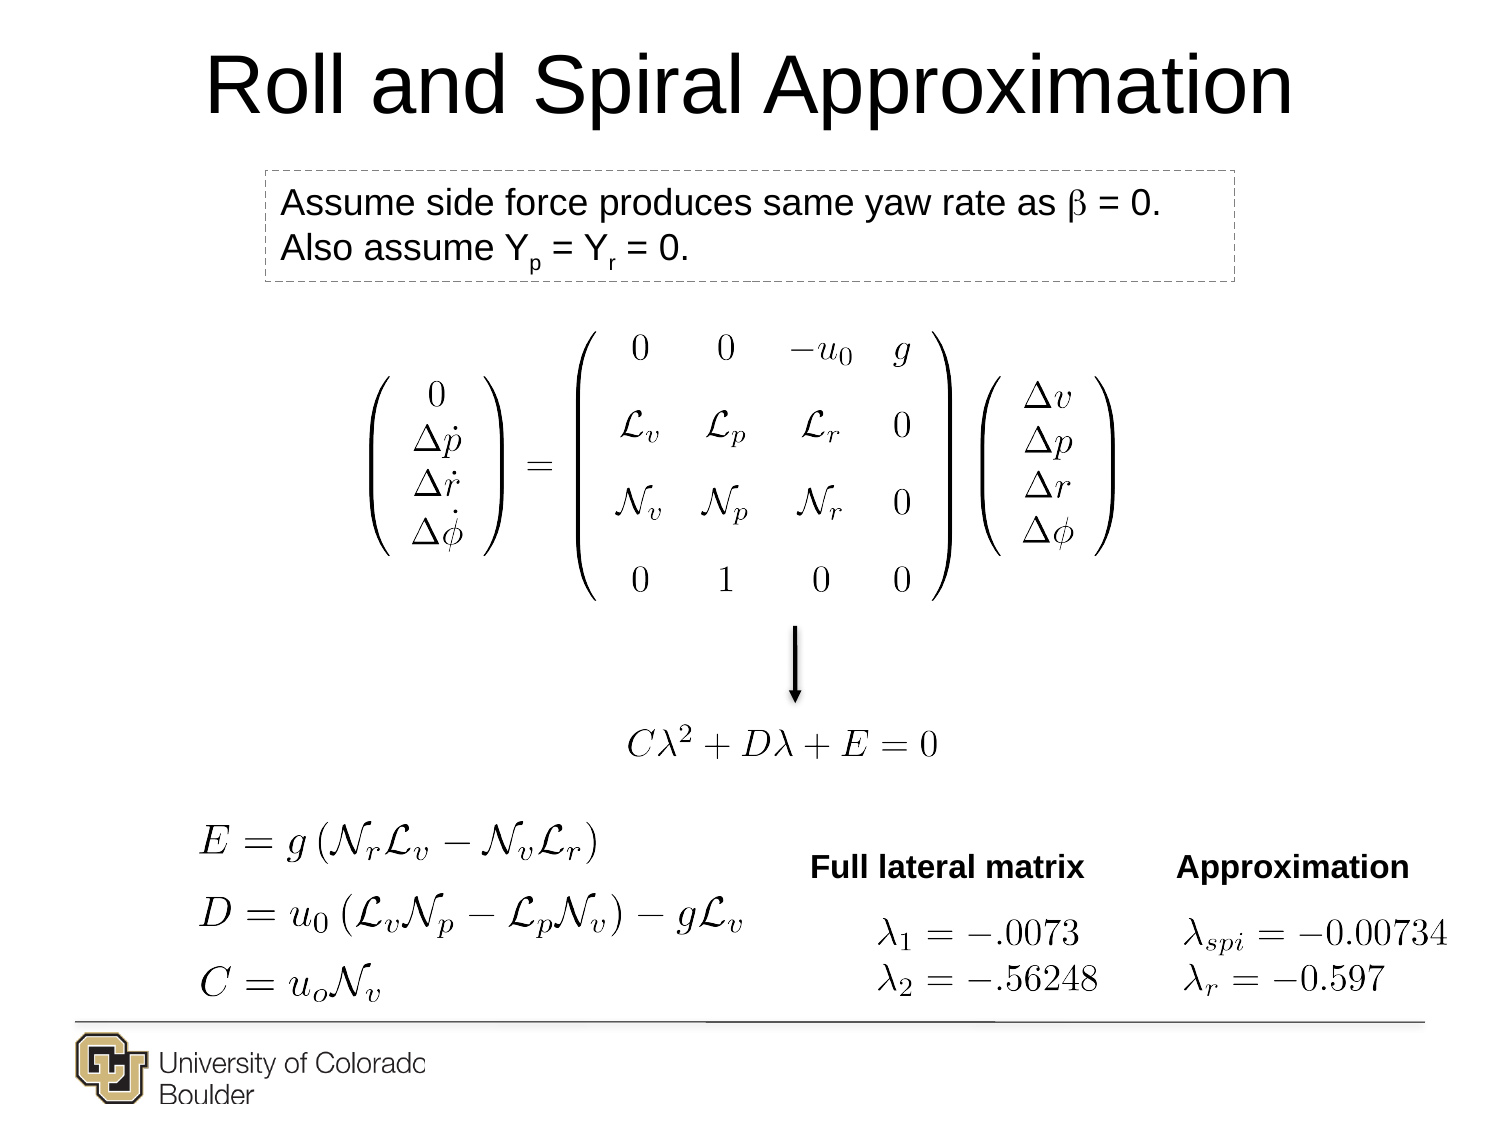

# Roll and Spiral Approximation
Assume side force produces same yaw rate as b = 0. Also assume Yp = Yr = 0.
Approximation
Full lateral matrix